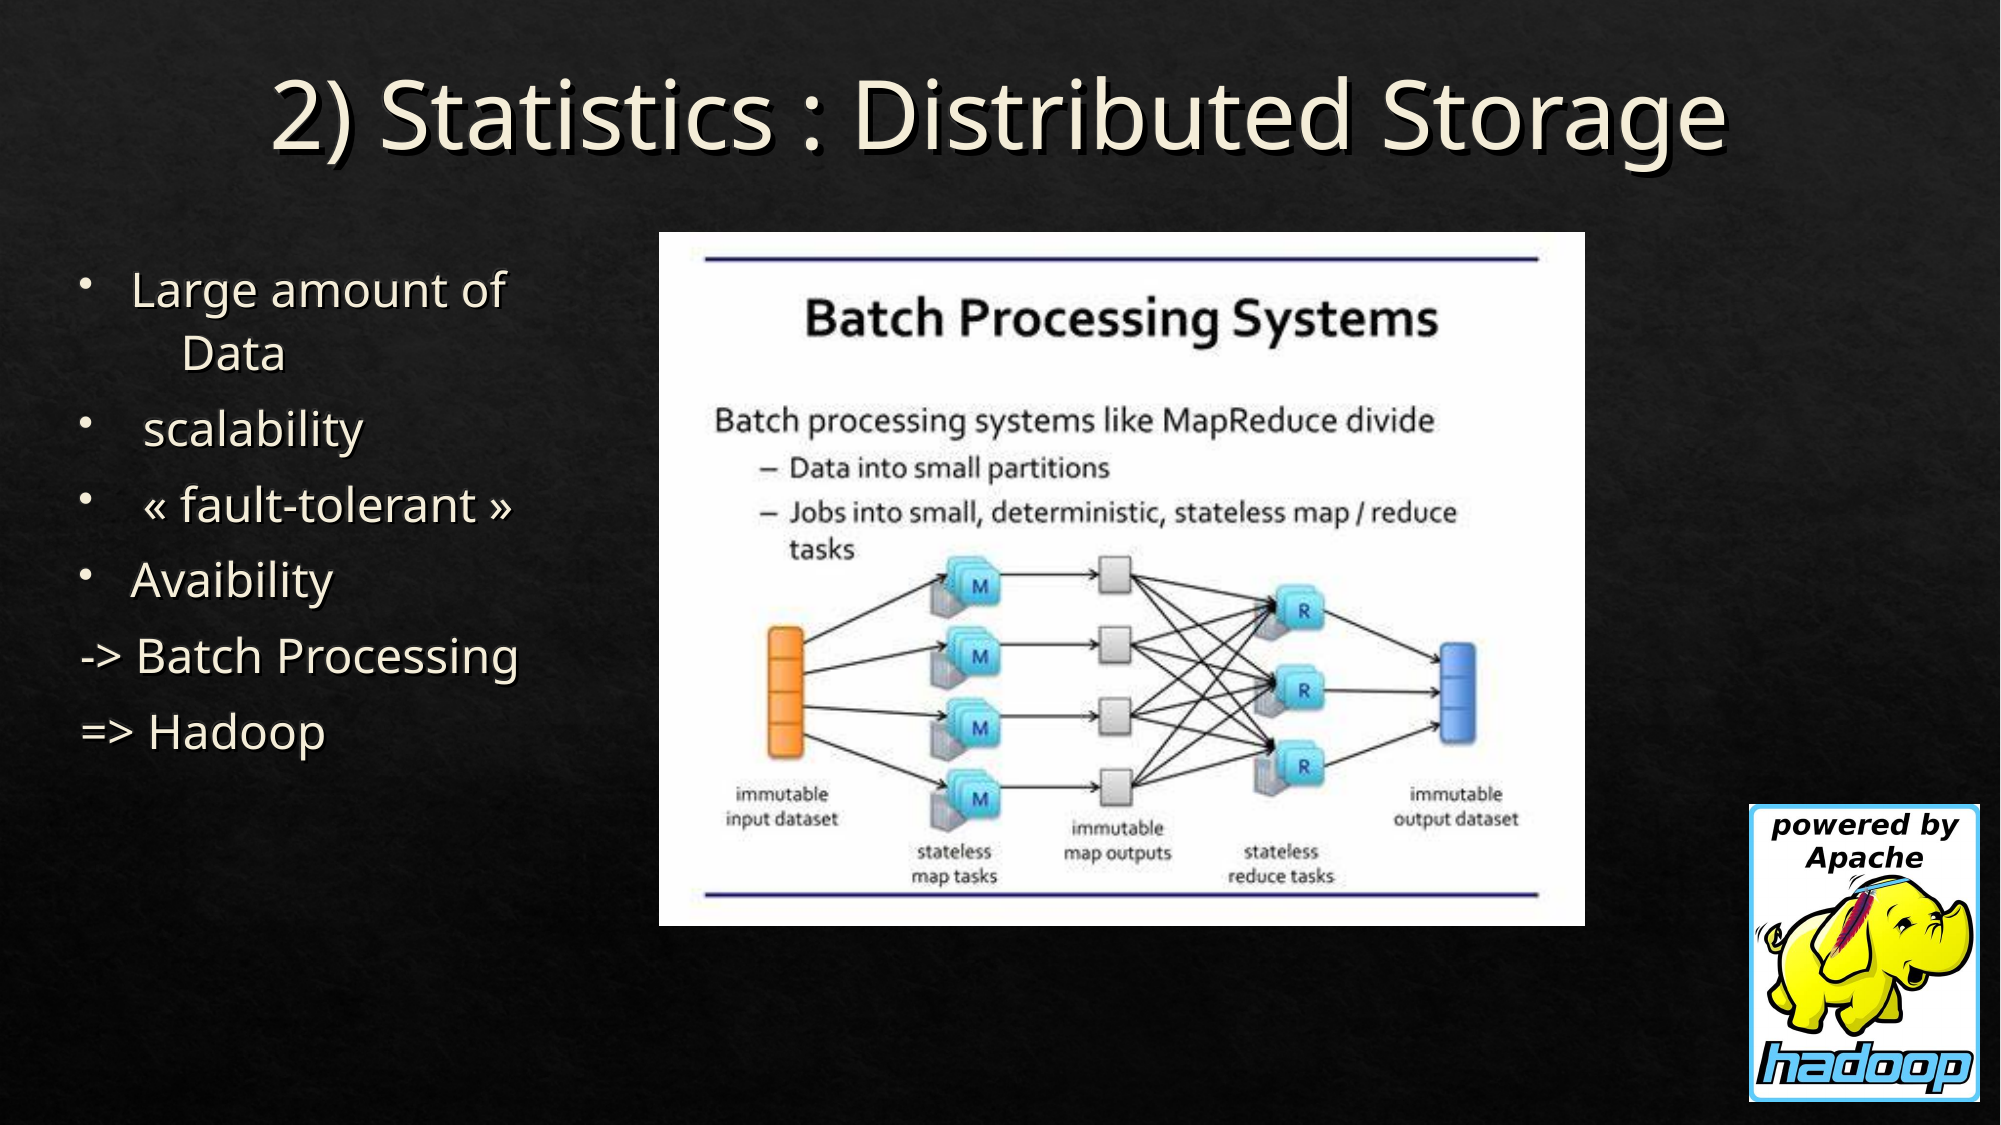

# 2) Statistics : Distributed Storage
Large amount of Data
 scalability
 « fault-tolerant »
Avaibility
-> Batch Processing
=> Hadoop